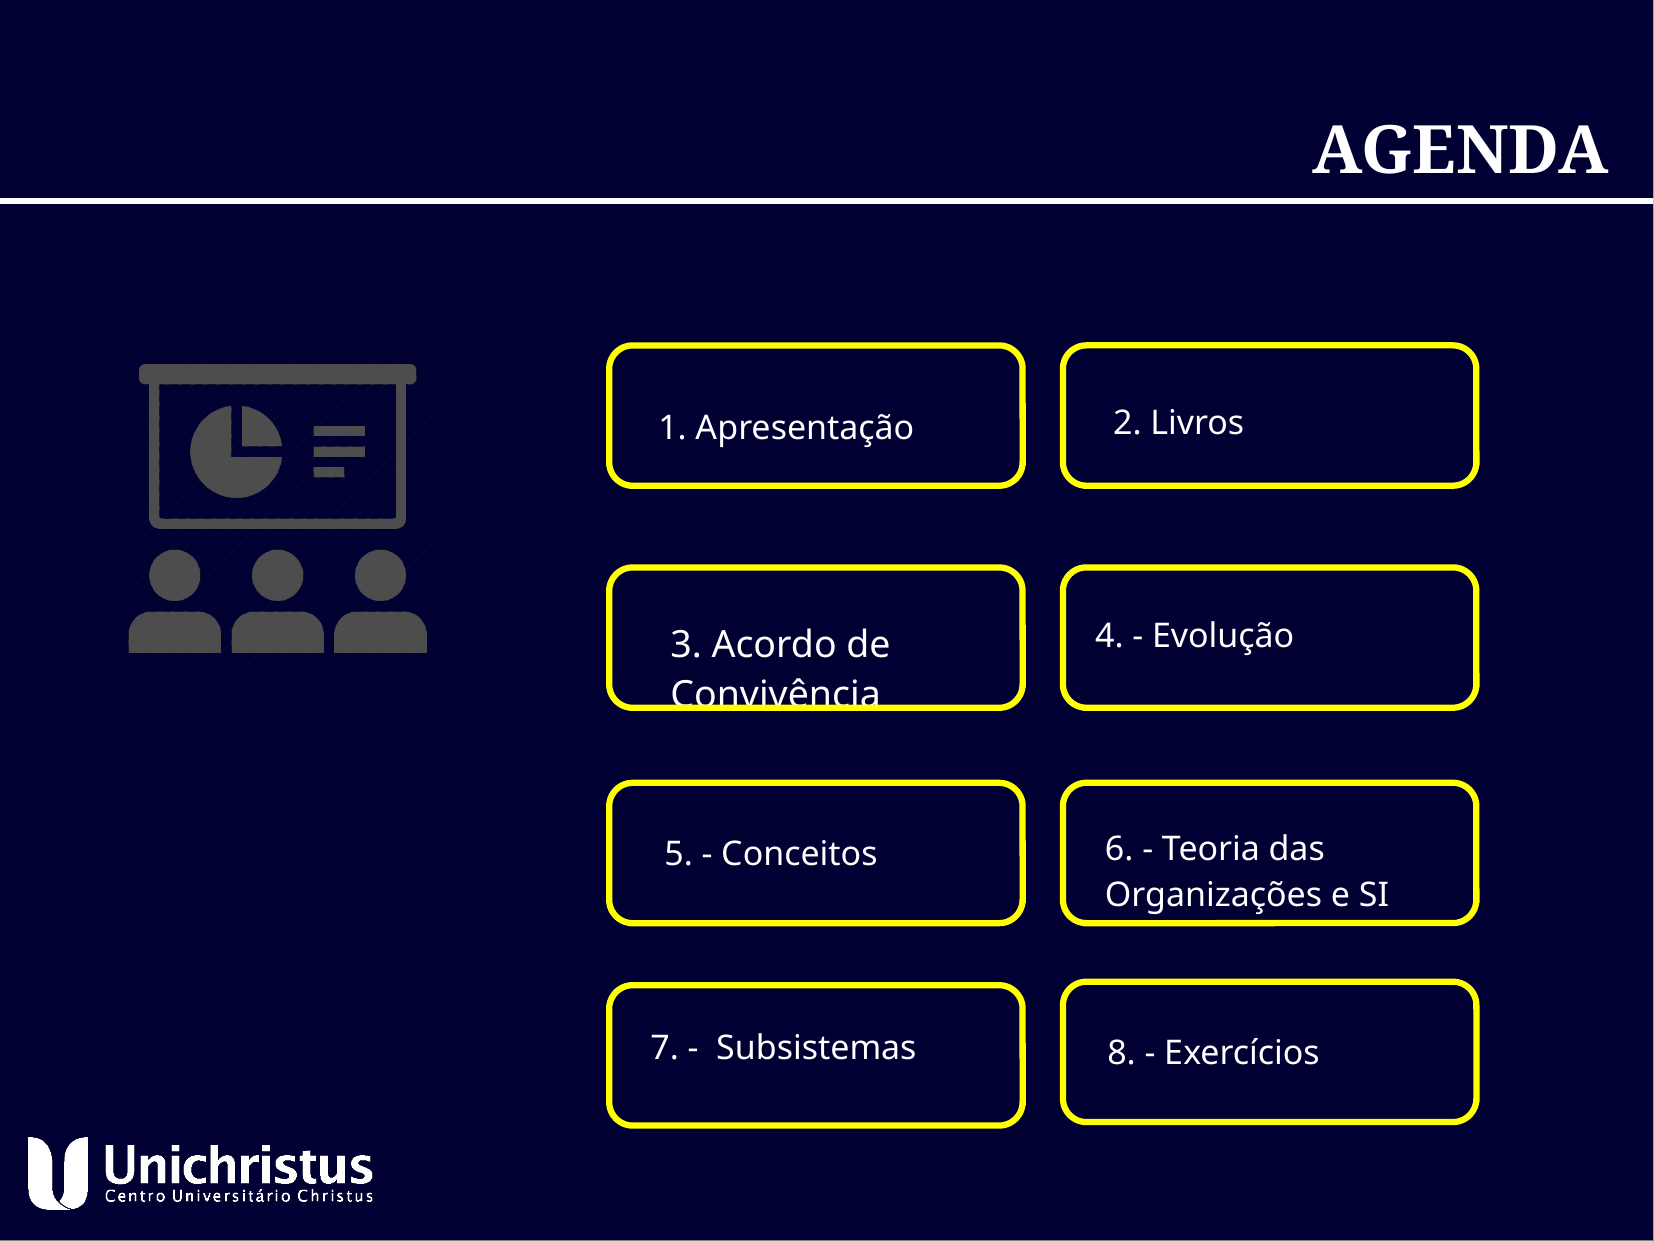

AGENDA
2. Livros
1. Apresentação
4. - Evolução
3. Acordo de Convivência
6. - Teoria das Organizações e SI
5. - Conceitos
7. - Subsistemas
8. - Exercícios